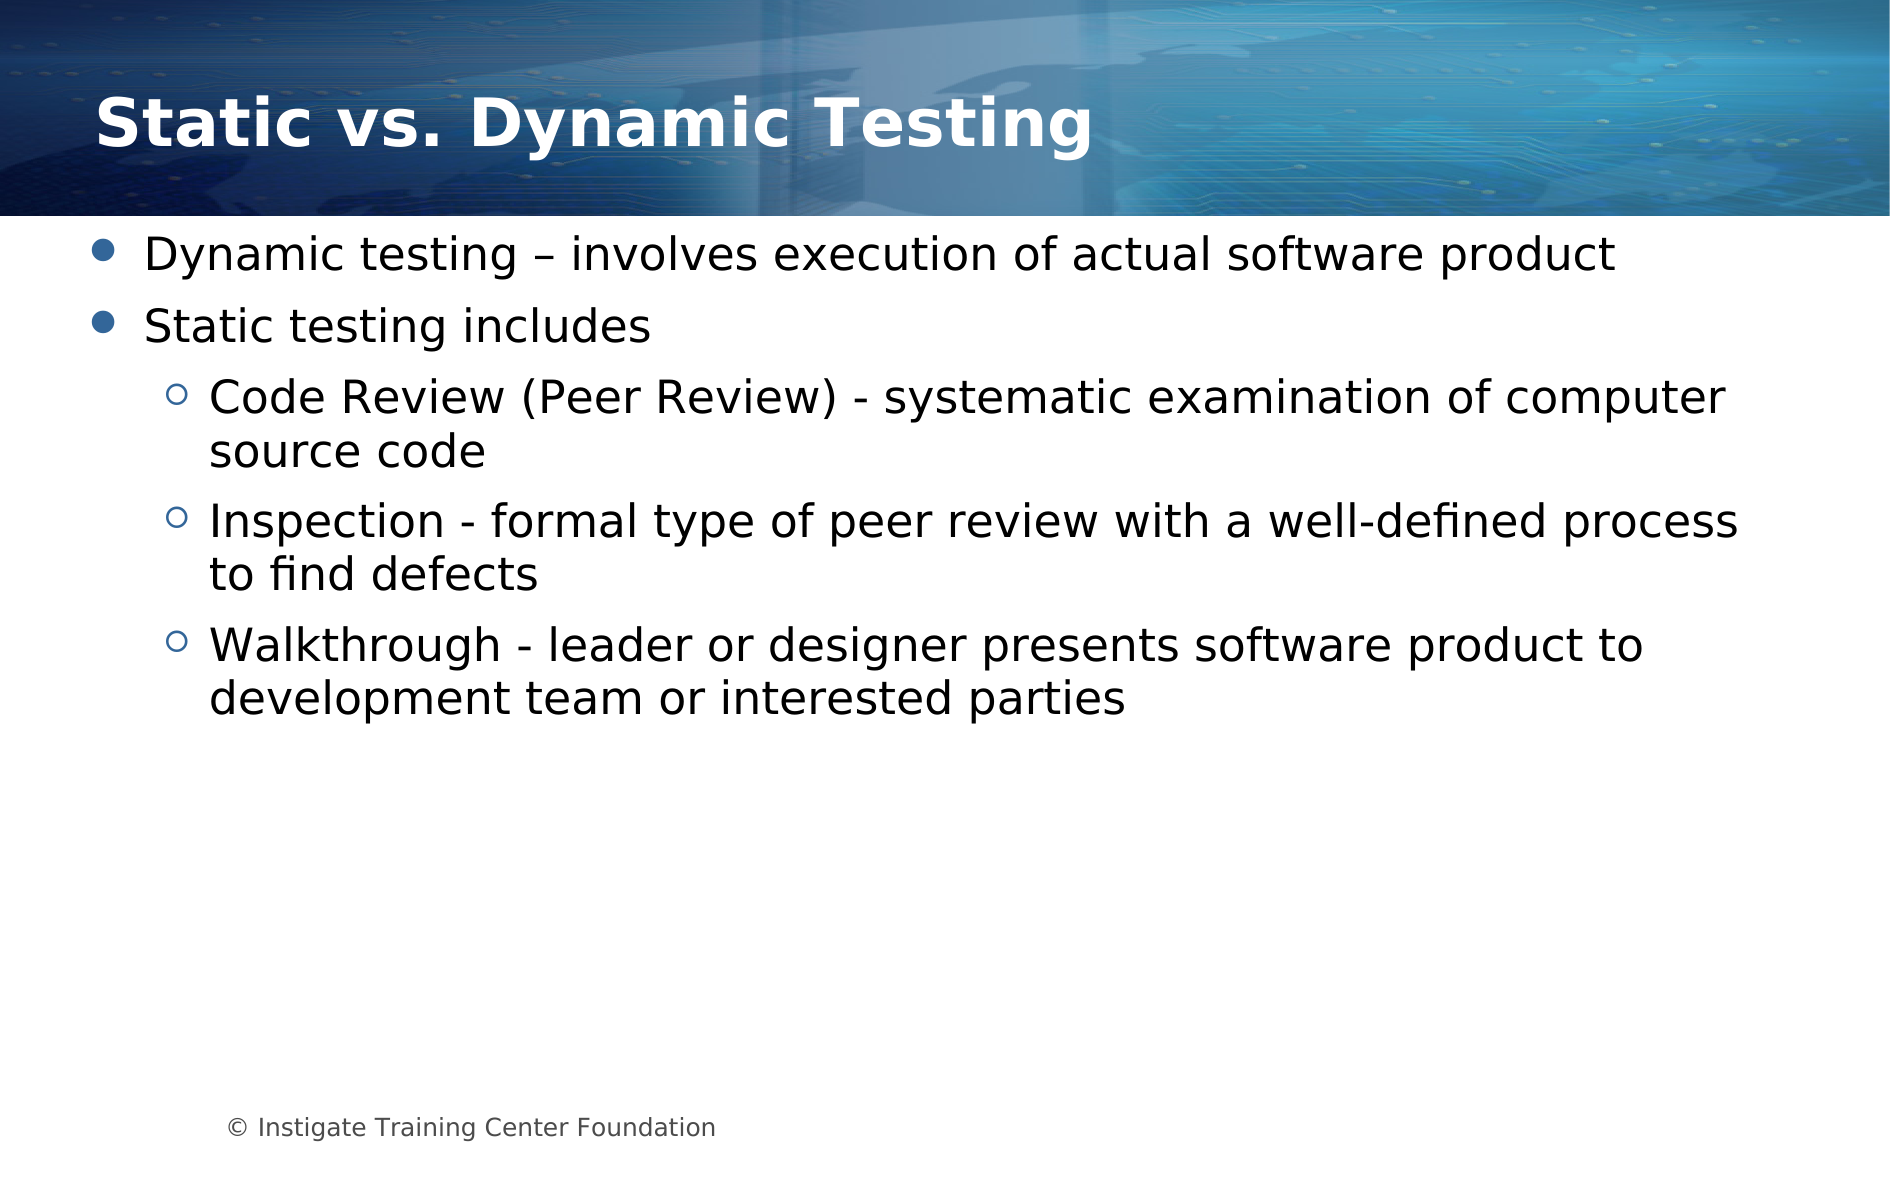

# Static vs. Dynamic Testing
Dynamic testing – involves execution of actual software product
Static testing includes
Code Review (Peer Review) - systematic examination of computer source code
Inspection - formal type of peer review with a well-defined process to find defects
Walkthrough - leader or designer presents software product to development team or interested parties